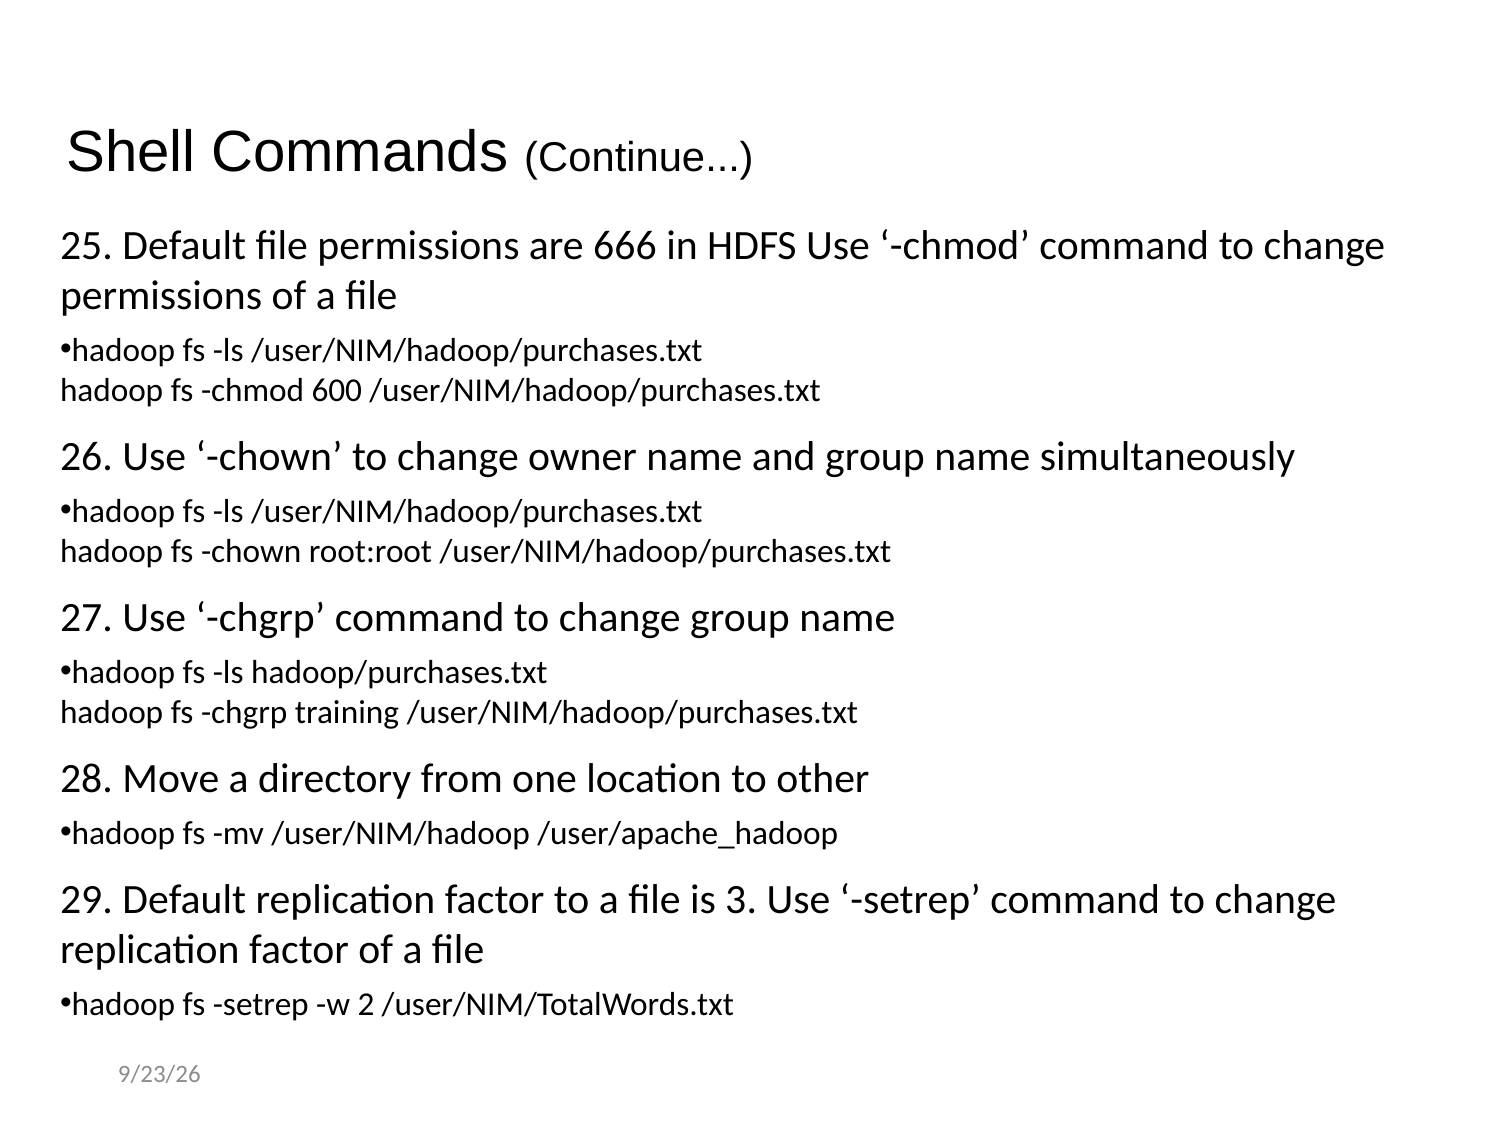

Shell Commands (Continue...)
# Default file permissions are 666 in HDFS Use ‘-chmod’ command to change permissions of a file
hadoop fs -ls /user/NIM/hadoop/purchases.txt
hadoop fs -chmod 600 /user/NIM/hadoop/purchases.txt
 Use ‘-chown’ to change owner name and group name simultaneously
hadoop fs -ls /user/NIM/hadoop/purchases.txt
hadoop fs -chown root:root /user/NIM/hadoop/purchases.txt
 Use ‘-chgrp’ command to change group name
hadoop fs -ls hadoop/purchases.txt
hadoop fs -chgrp training /user/NIM/hadoop/purchases.txt
 Move a directory from one location to other
hadoop fs -mv /user/NIM/hadoop /user/apache_hadoop
 Default replication factor to a file is 3. Use ‘-setrep’ command to change replication factor of a file
hadoop fs -setrep -w 2 /user/NIM/TotalWords.txt